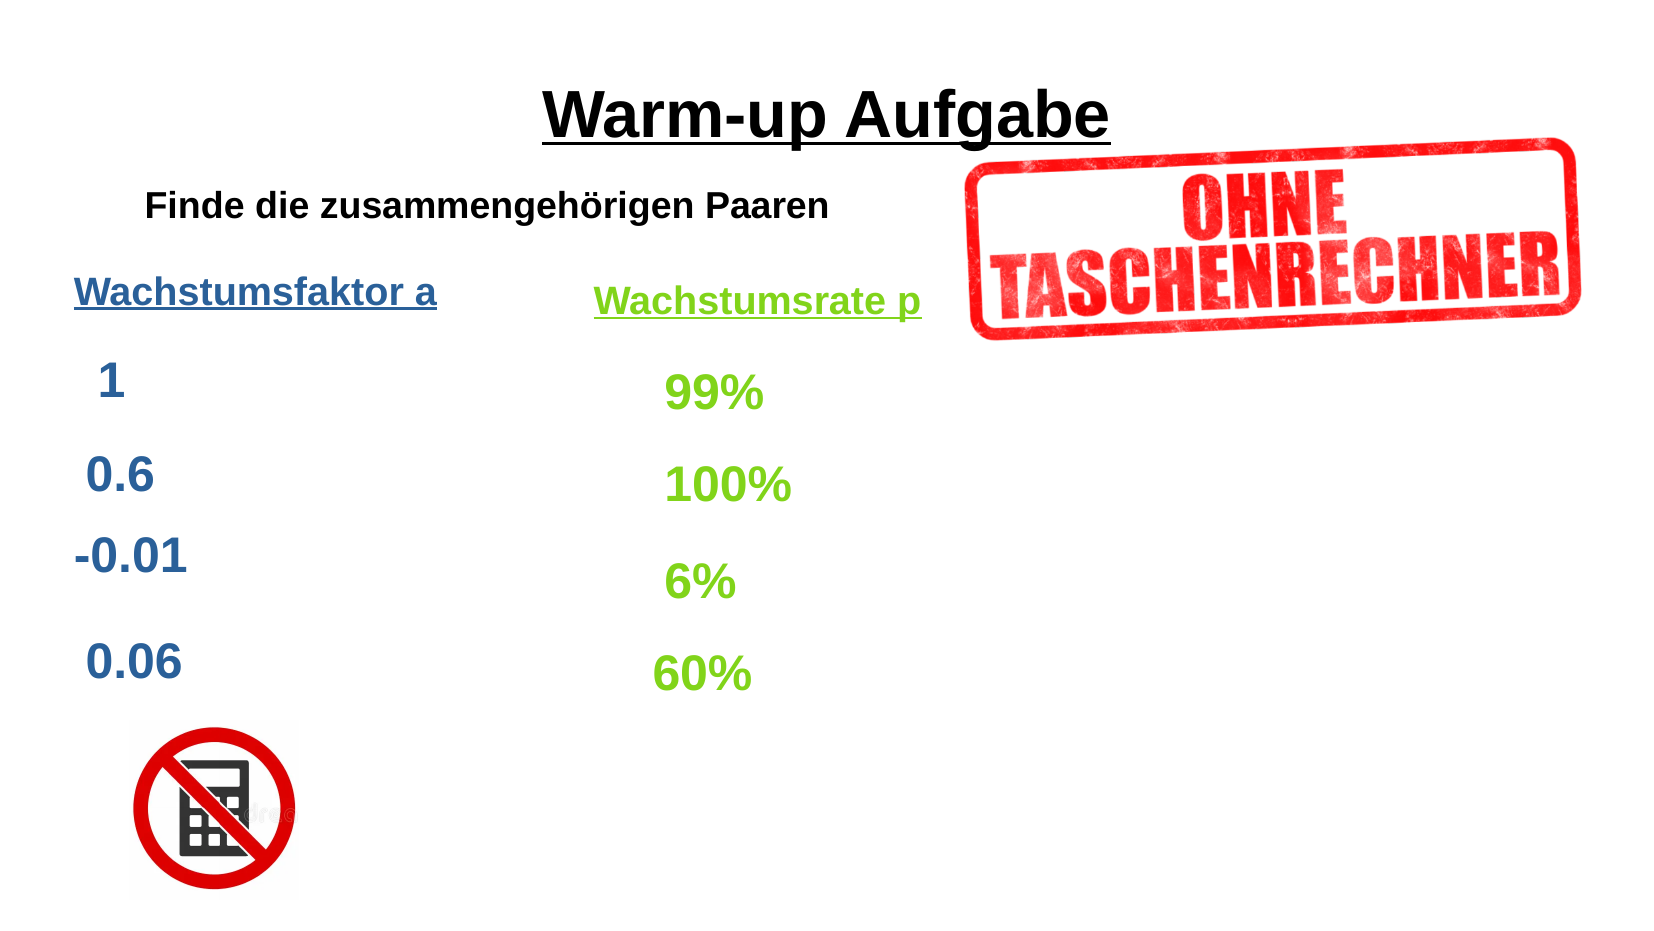

# Warm-up Aufgabe
Finde die zusammengehörigen Paaren
Wachstumsfaktor a
Wachstumsrate p
1
99%
0.6
100%
-0.01
6%
0.06
60%